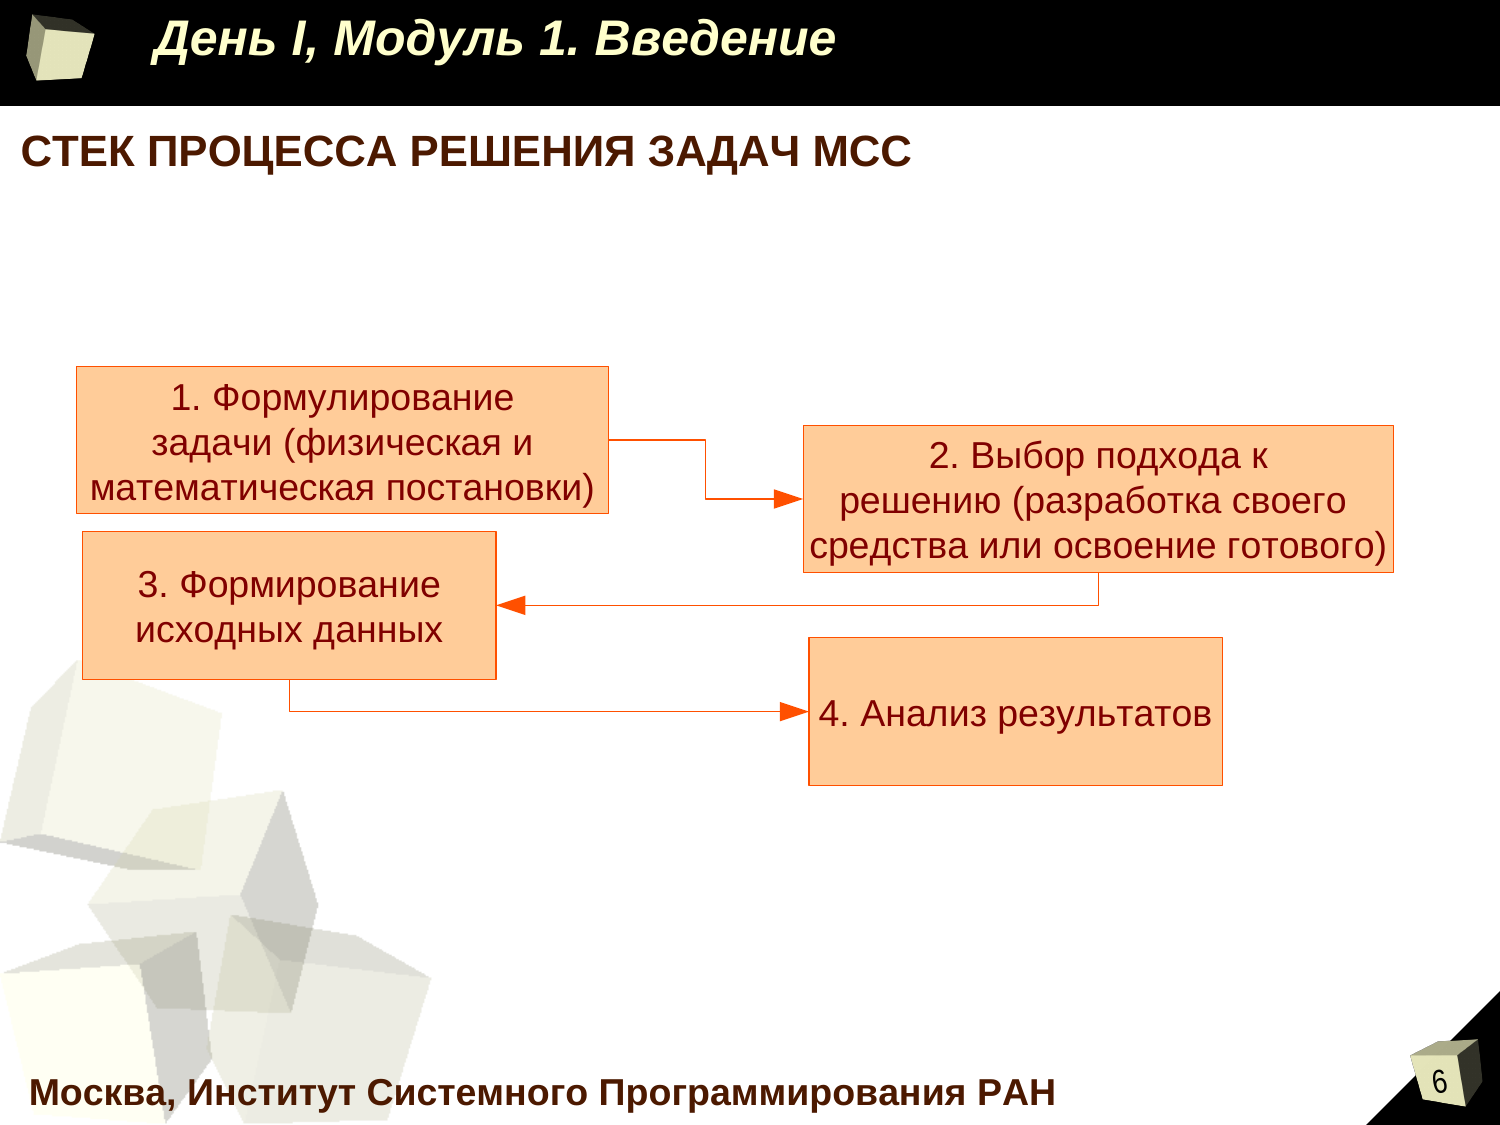

#
СТЕК ПРОЦЕССА РЕШЕНИЯ ЗАДАЧ МСС
1. Формулирование
задачи (физическая и
математическая постановки)
2. Выбор подхода к
решению (разработка своего
средства или освоение готового)
3. Формирование
исходных данных
4. Анализ результатов